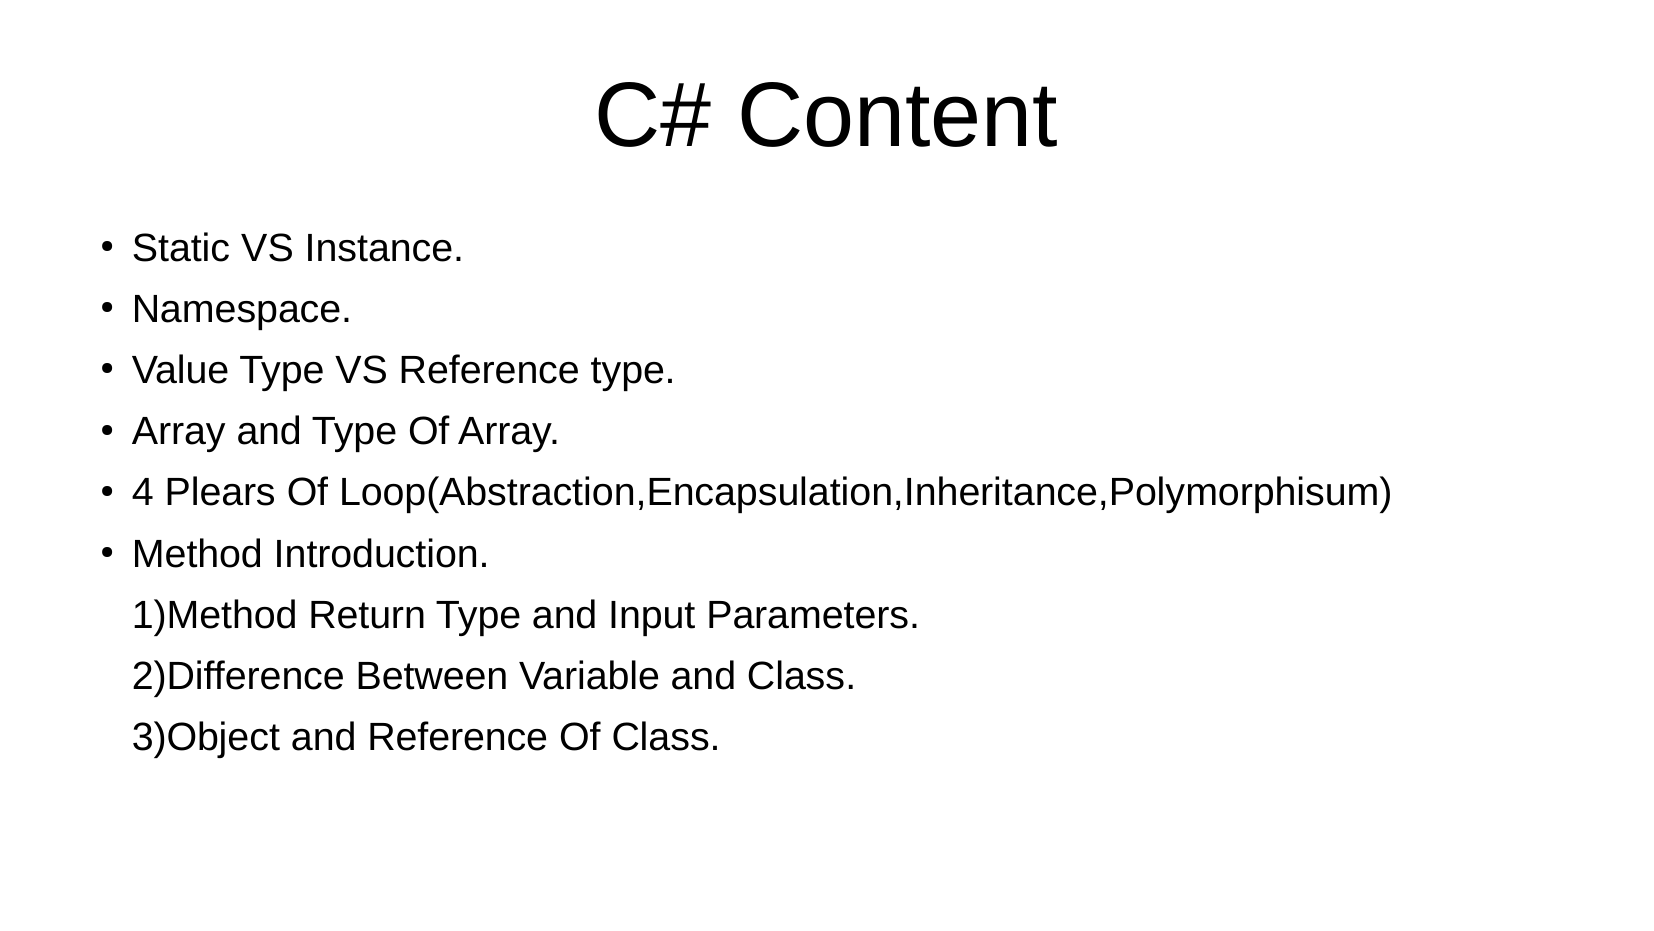

# C# Content
Static VS Instance.
Namespace.
Value Type VS Reference type.
Array and Type Of Array.
4 Plears Of Loop(Abstraction,Encapsulation,Inheritance,Polymorphisum)
Method Introduction.
1)Method Return Type and Input Parameters.
2)Difference Between Variable and Class.
3)Object and Reference Of Class.